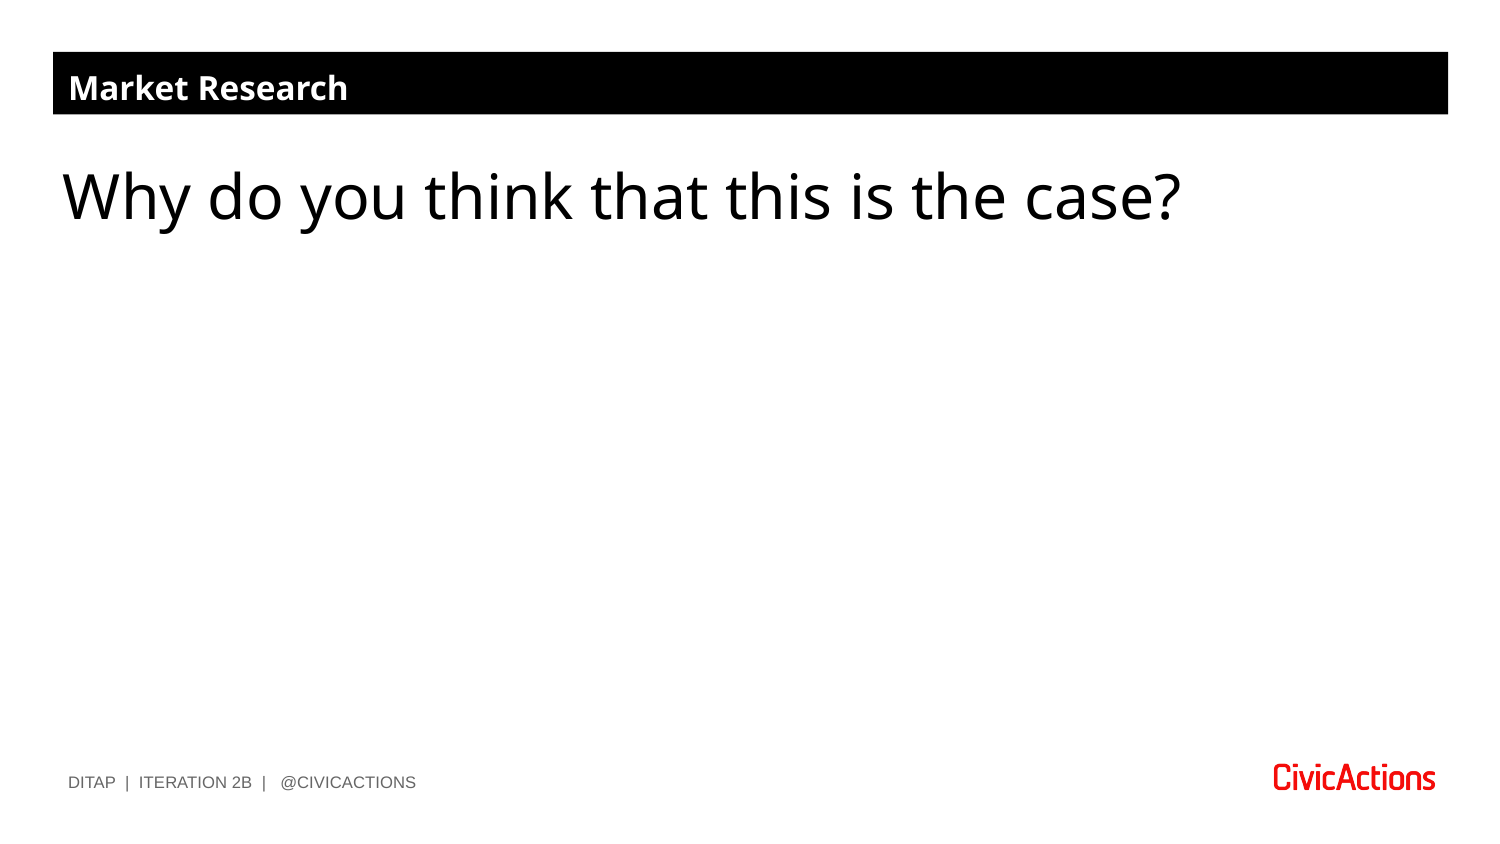

Market Research
# Why do you think that this is the case?